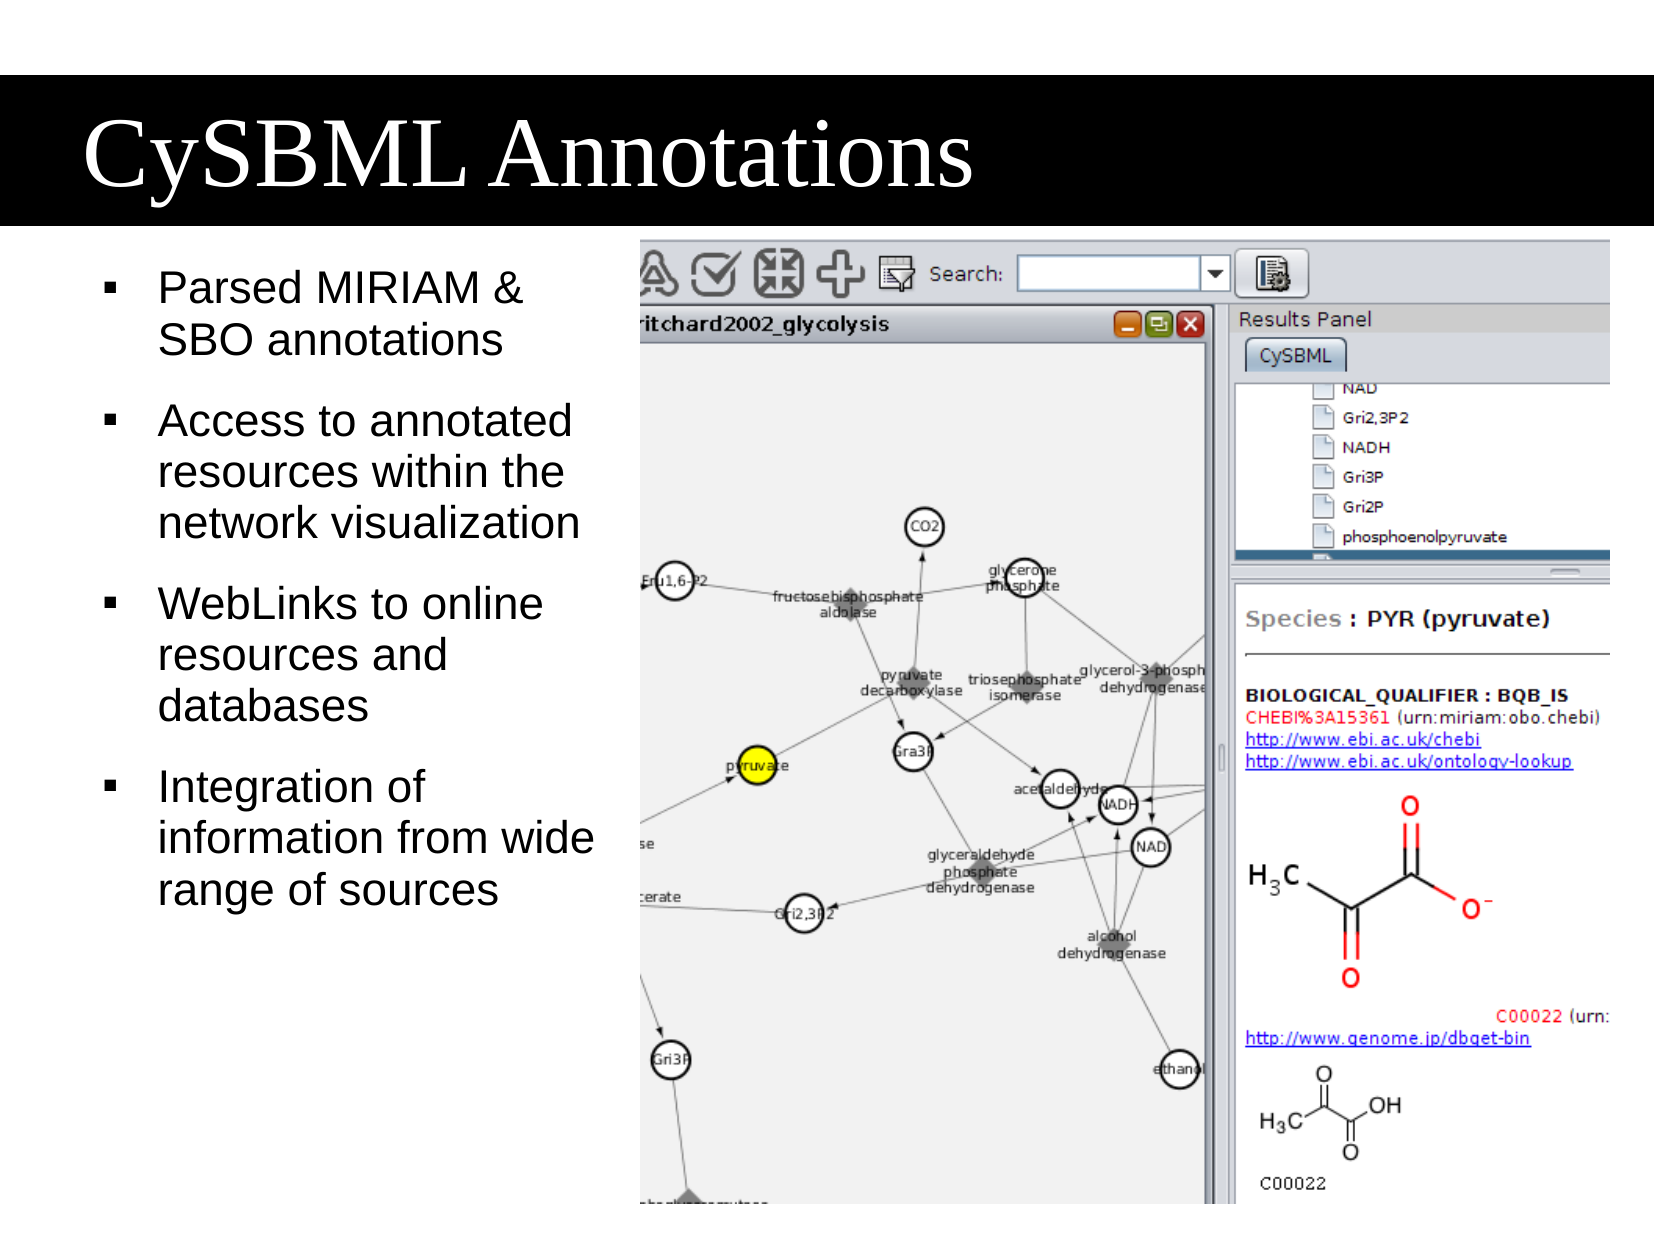

# CySBML Annotations
Parsed MIRIAM & SBO annotations
Access to annotated resources within the network visualization
WebLinks to online resources and databases
Integration of information from wide range of sources